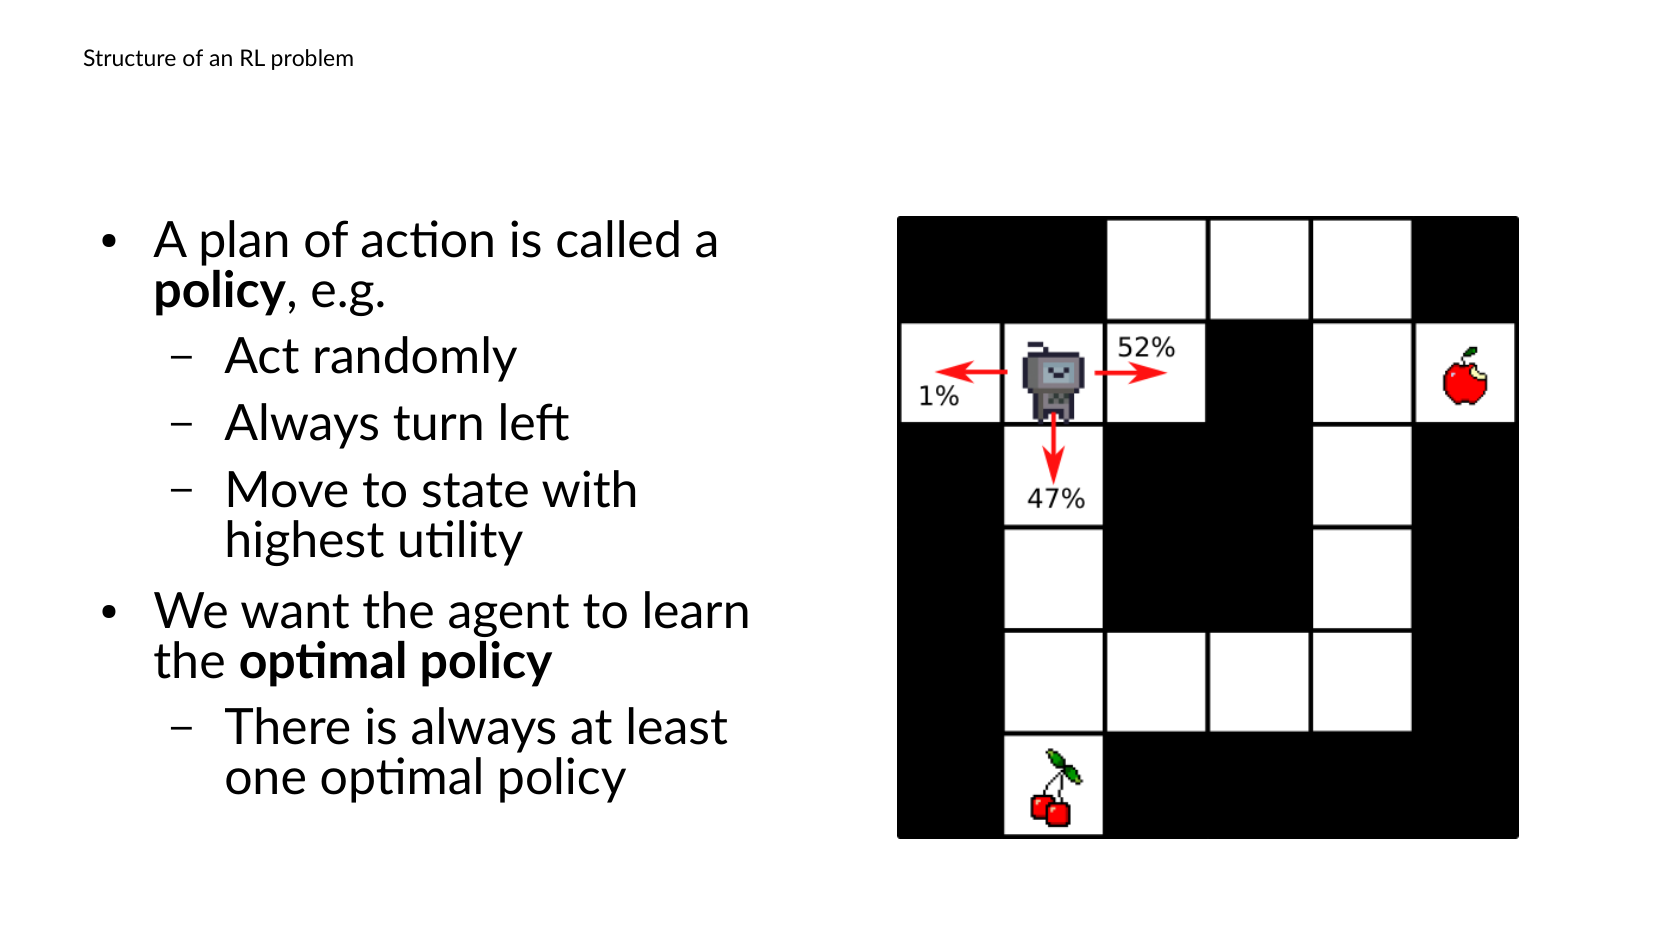

# Structure of an RL problem
A plan of action is called a policy, e.g.
Act randomly
Always turn left
Move to state with highest utility
We want the agent to learn the optimal policy
There is always at least one optimal policy